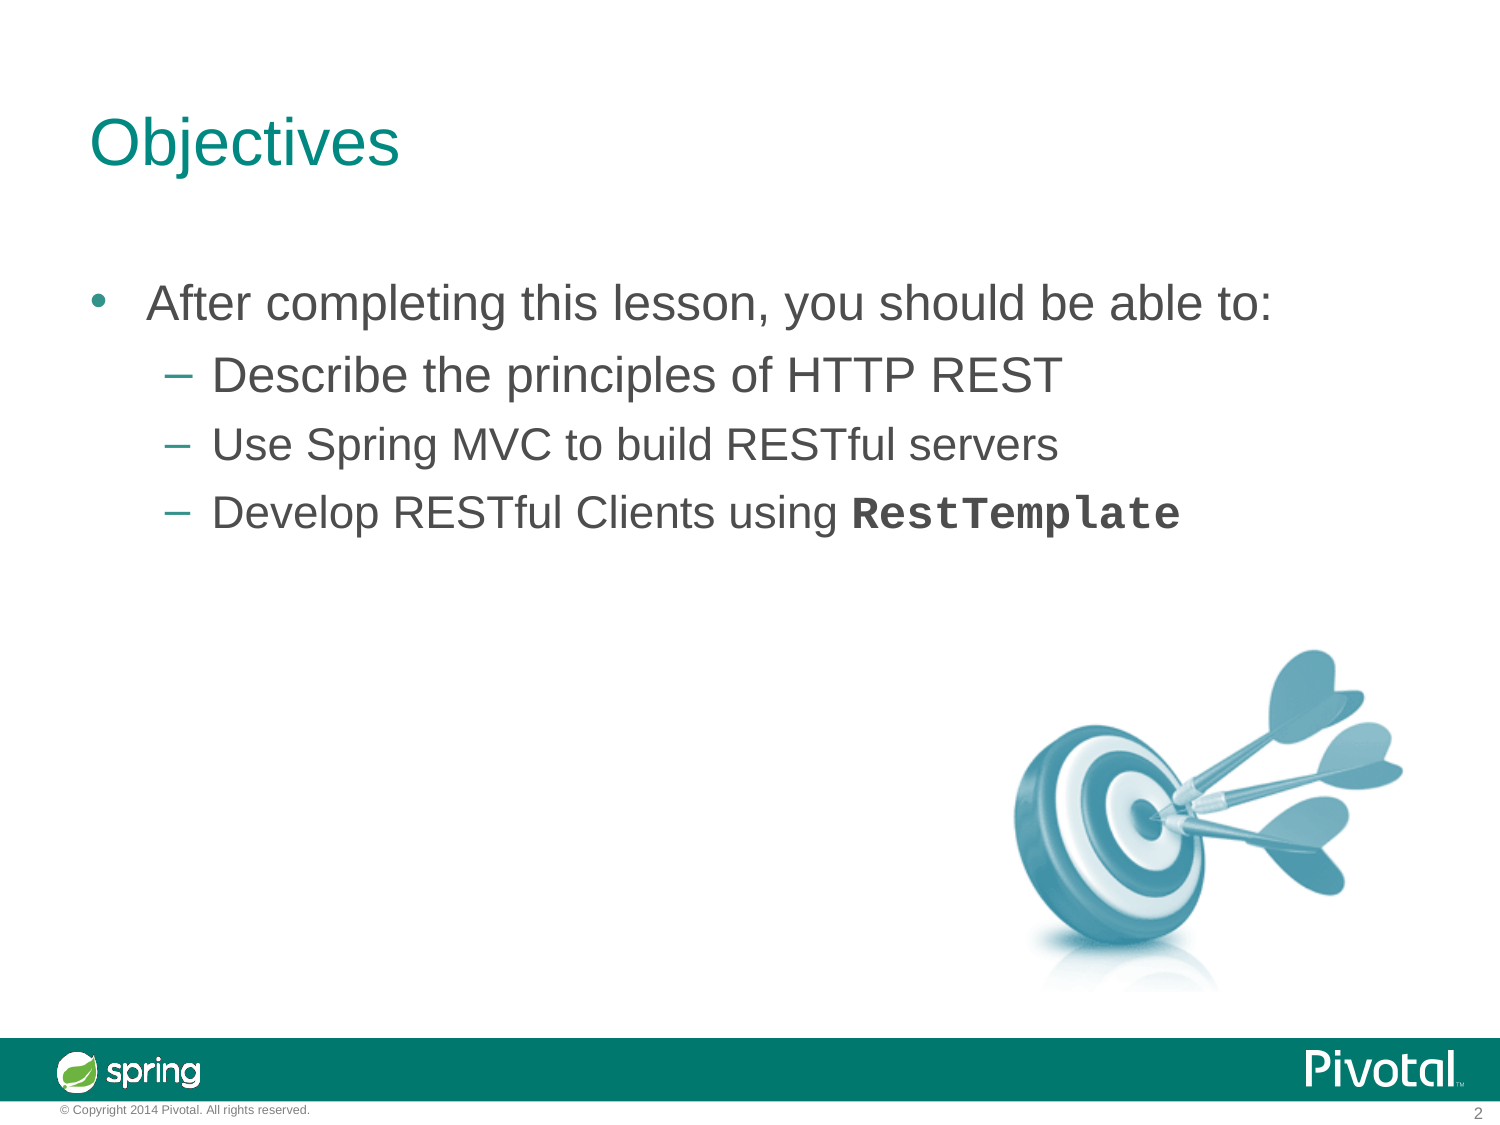

# Objectives
After completing this lesson, you should be able to:
Describe the principles of HTTP REST
Use Spring MVC to build RESTful servers
Develop RESTful Clients using RestTemplate